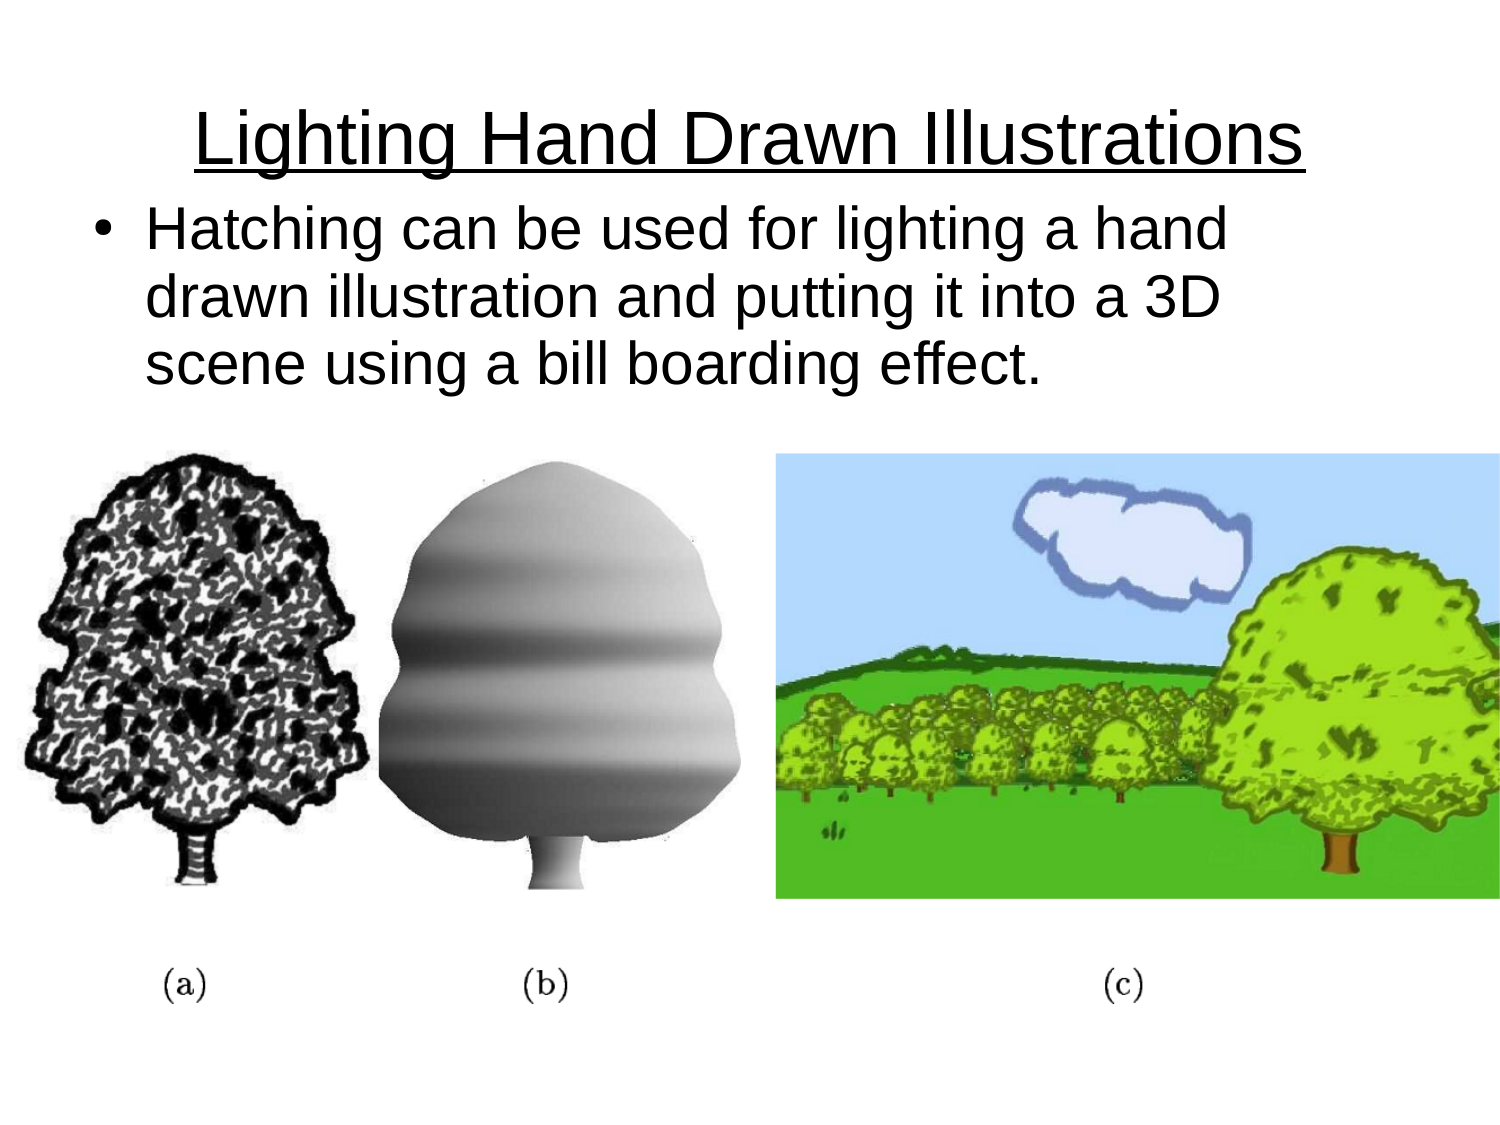

# Lighting Hand Drawn Illustrations
Hatching can be used for lighting a hand drawn illustration and putting it into a 3D scene using a bill boarding effect.